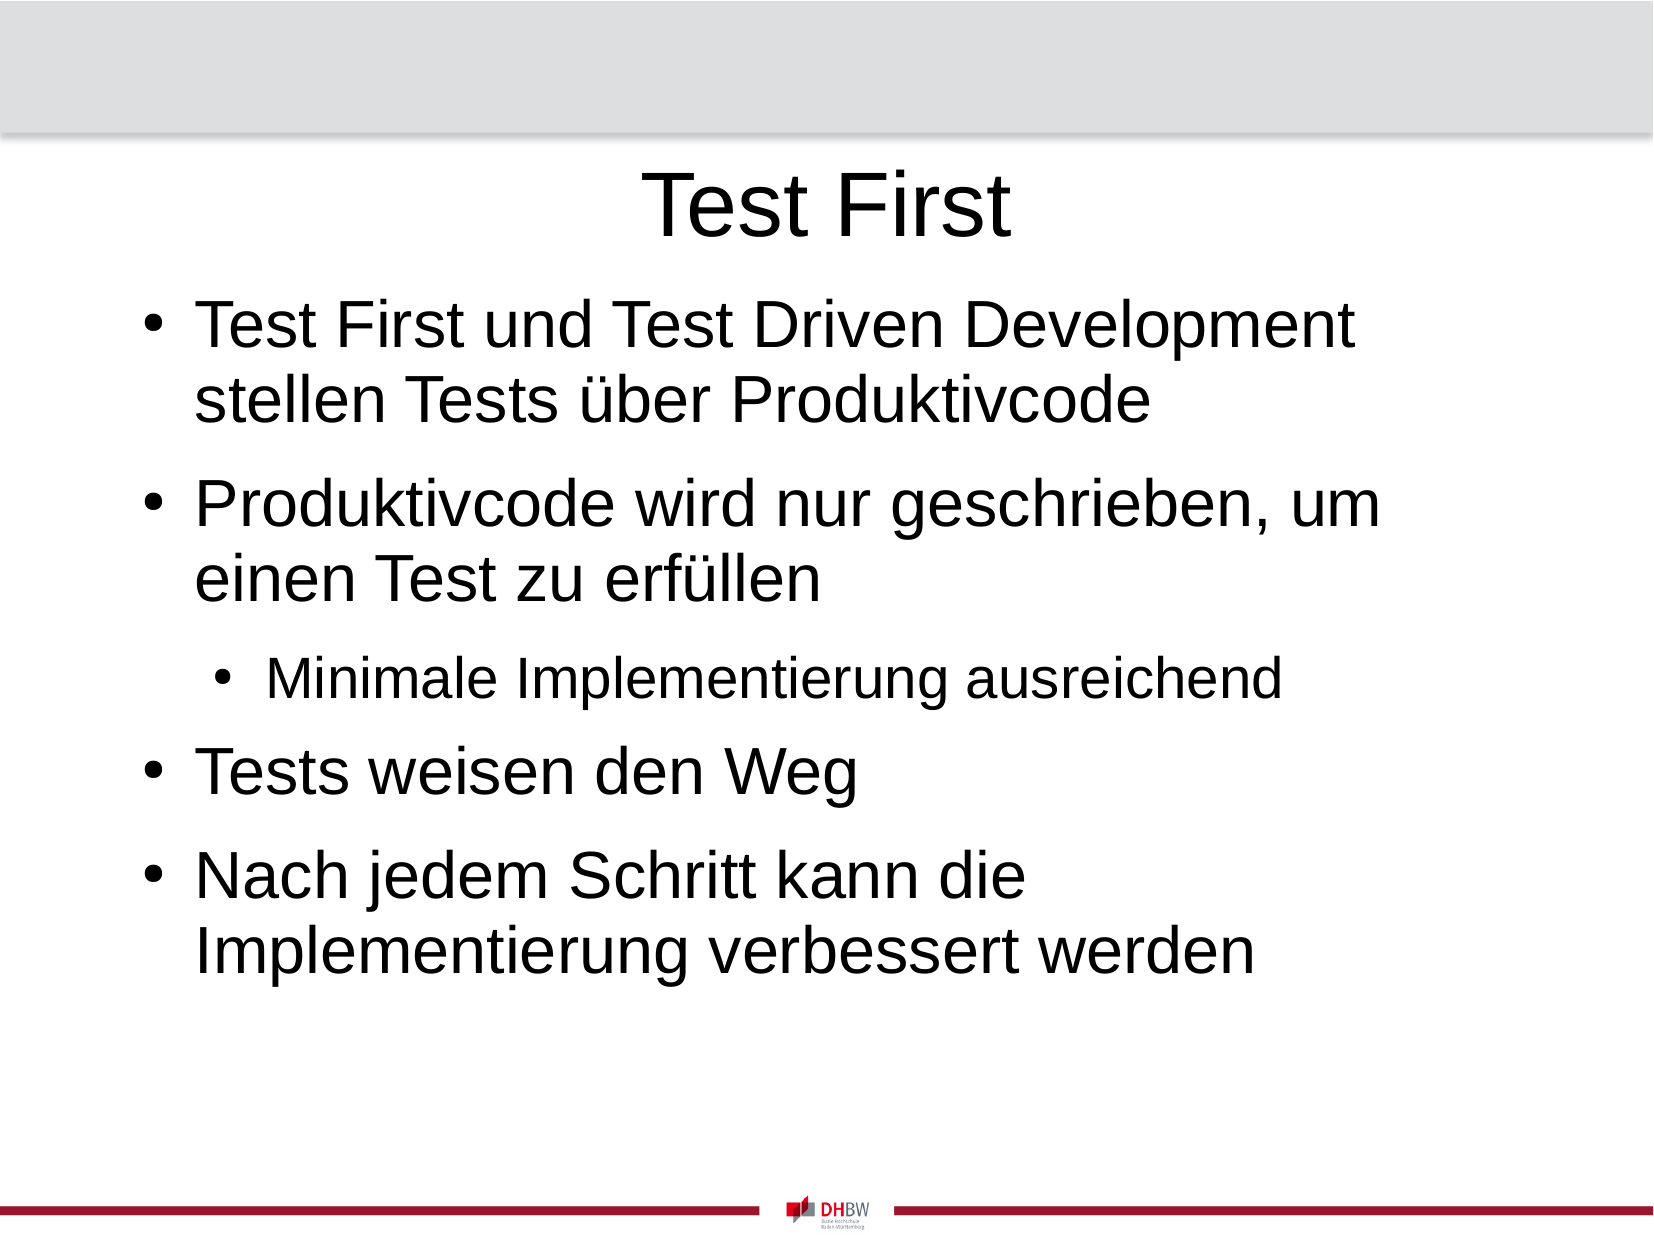

# Test First
Test First und Test Driven Development stellen Tests über Produktivcode
Produktivcode wird nur geschrieben, um einen Test zu erfüllen
Minimale Implementierung ausreichend
Tests weisen den Weg
Nach jedem Schritt kann die Implementierung verbessert werden